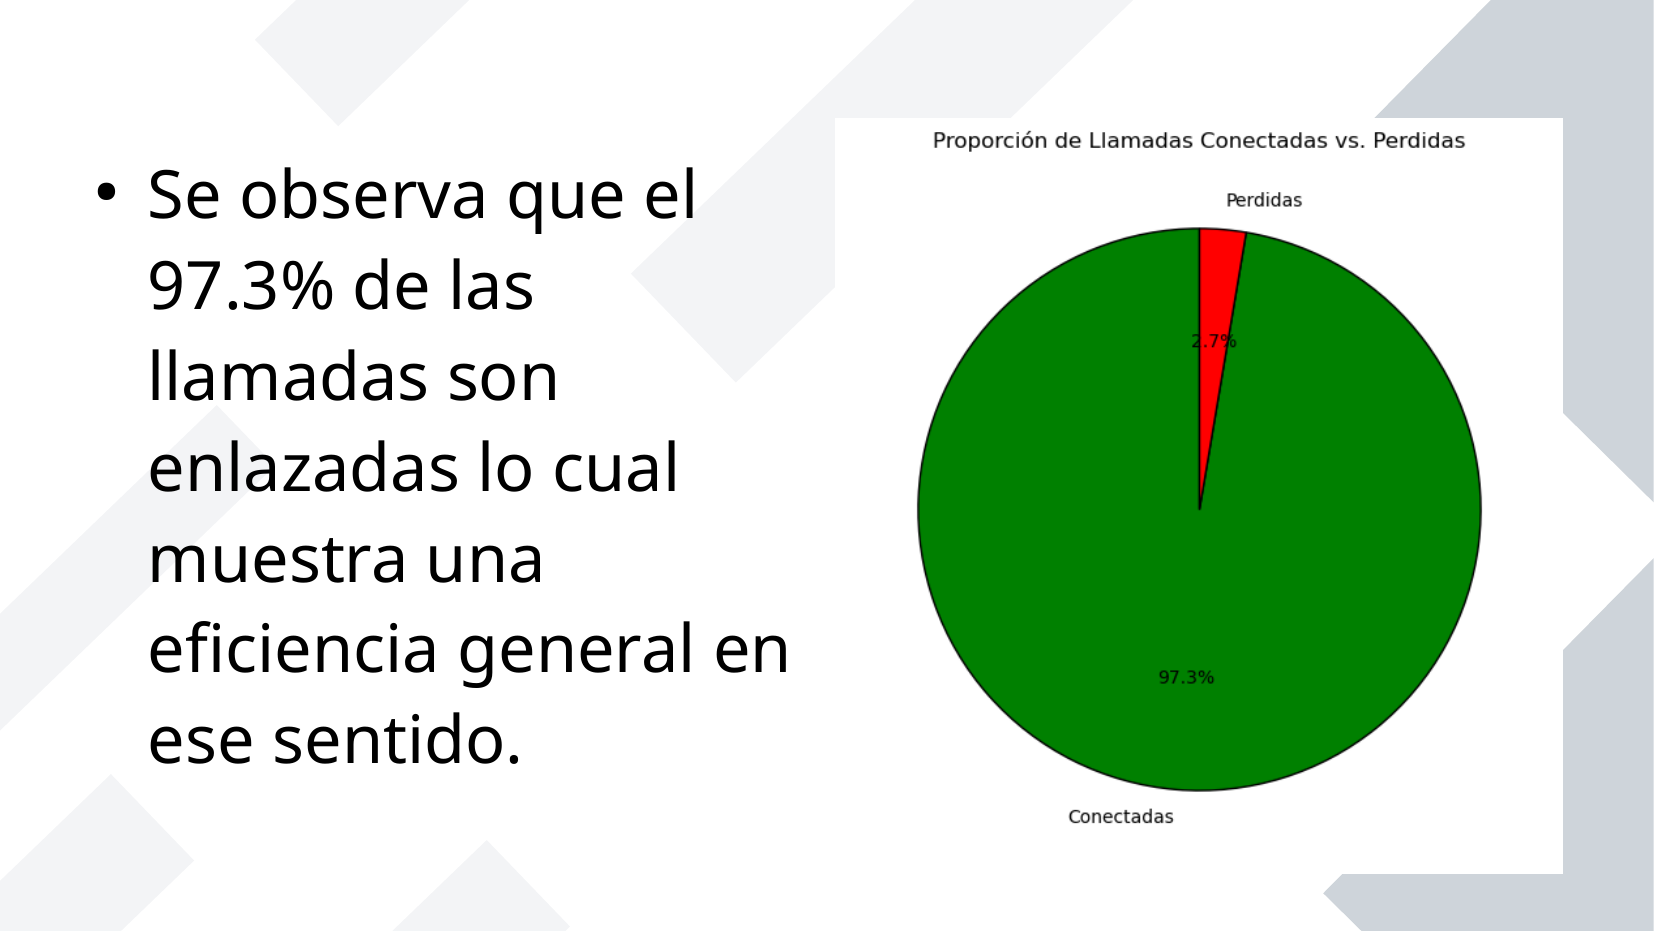

# Se observa que el 97.3% de las llamadas son enlazadas lo cual muestra una eficiencia general en ese sentido.